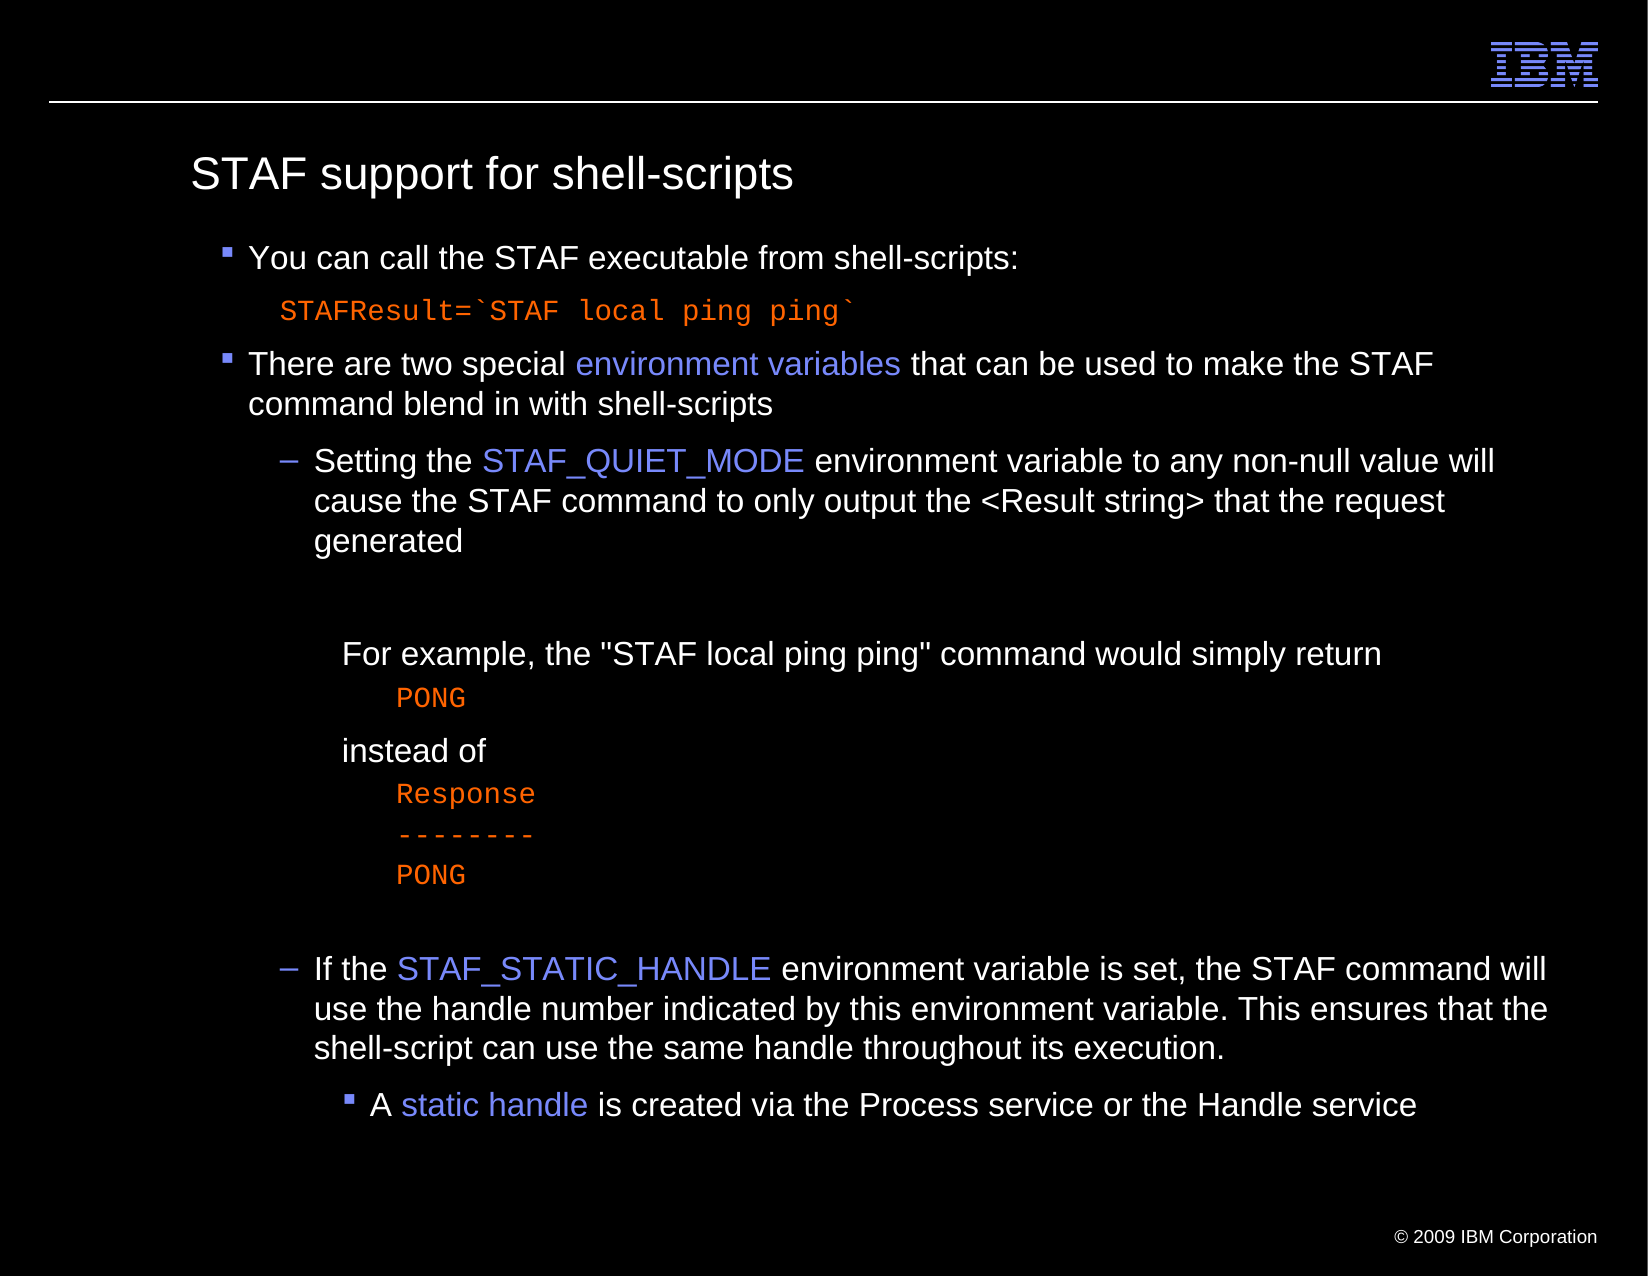

# STAF support for shell-scripts
You can call the STAF executable from shell-scripts:
STAFResult=`STAF local ping ping`
There are two special environment variables that can be used to make the STAF command blend in with shell-scripts
Setting the STAF_QUIET_MODE environment variable to any non-null value will cause the STAF command to only output the <Result string> that the request generated
For example, the "STAF local ping ping" command would simply return
PONG
instead of
Response
--------
PONG
If the STAF_STATIC_HANDLE environment variable is set, the STAF command will use the handle number indicated by this environment variable. This ensures that the shell-script can use the same handle throughout its execution.
A static handle is created via the Process service or the Handle service